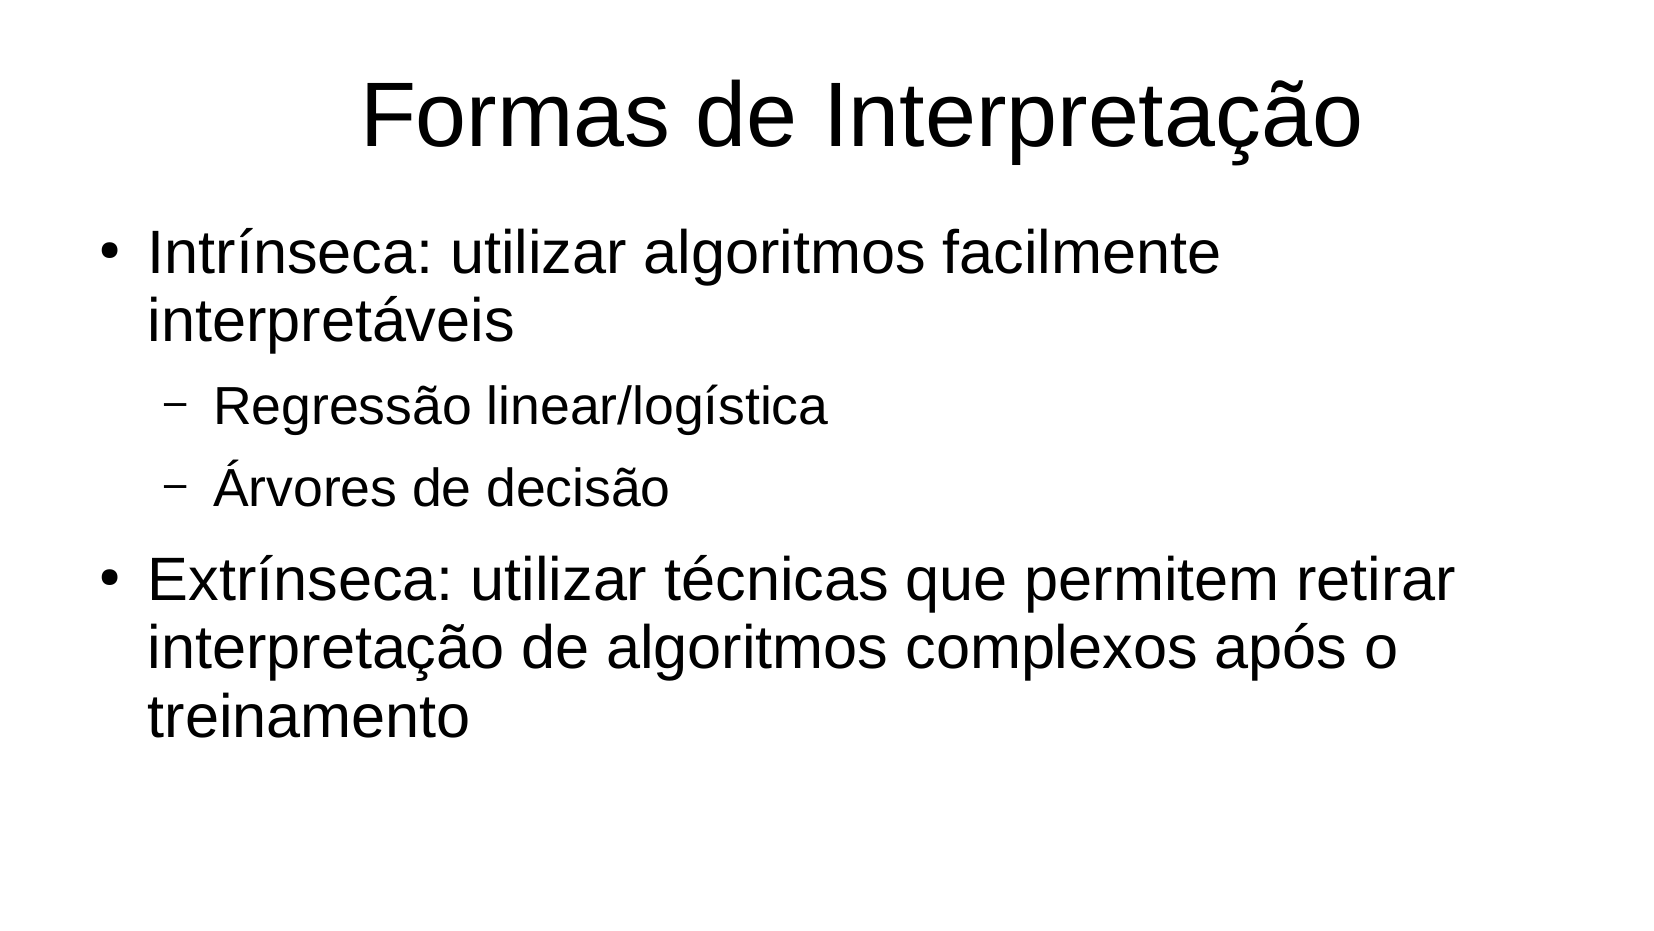

# Formas de Interpretação
Intrínseca: utilizar algoritmos facilmente interpretáveis
Regressão linear/logística
Árvores de decisão
Extrínseca: utilizar técnicas que permitem retirar interpretação de algoritmos complexos após o treinamento